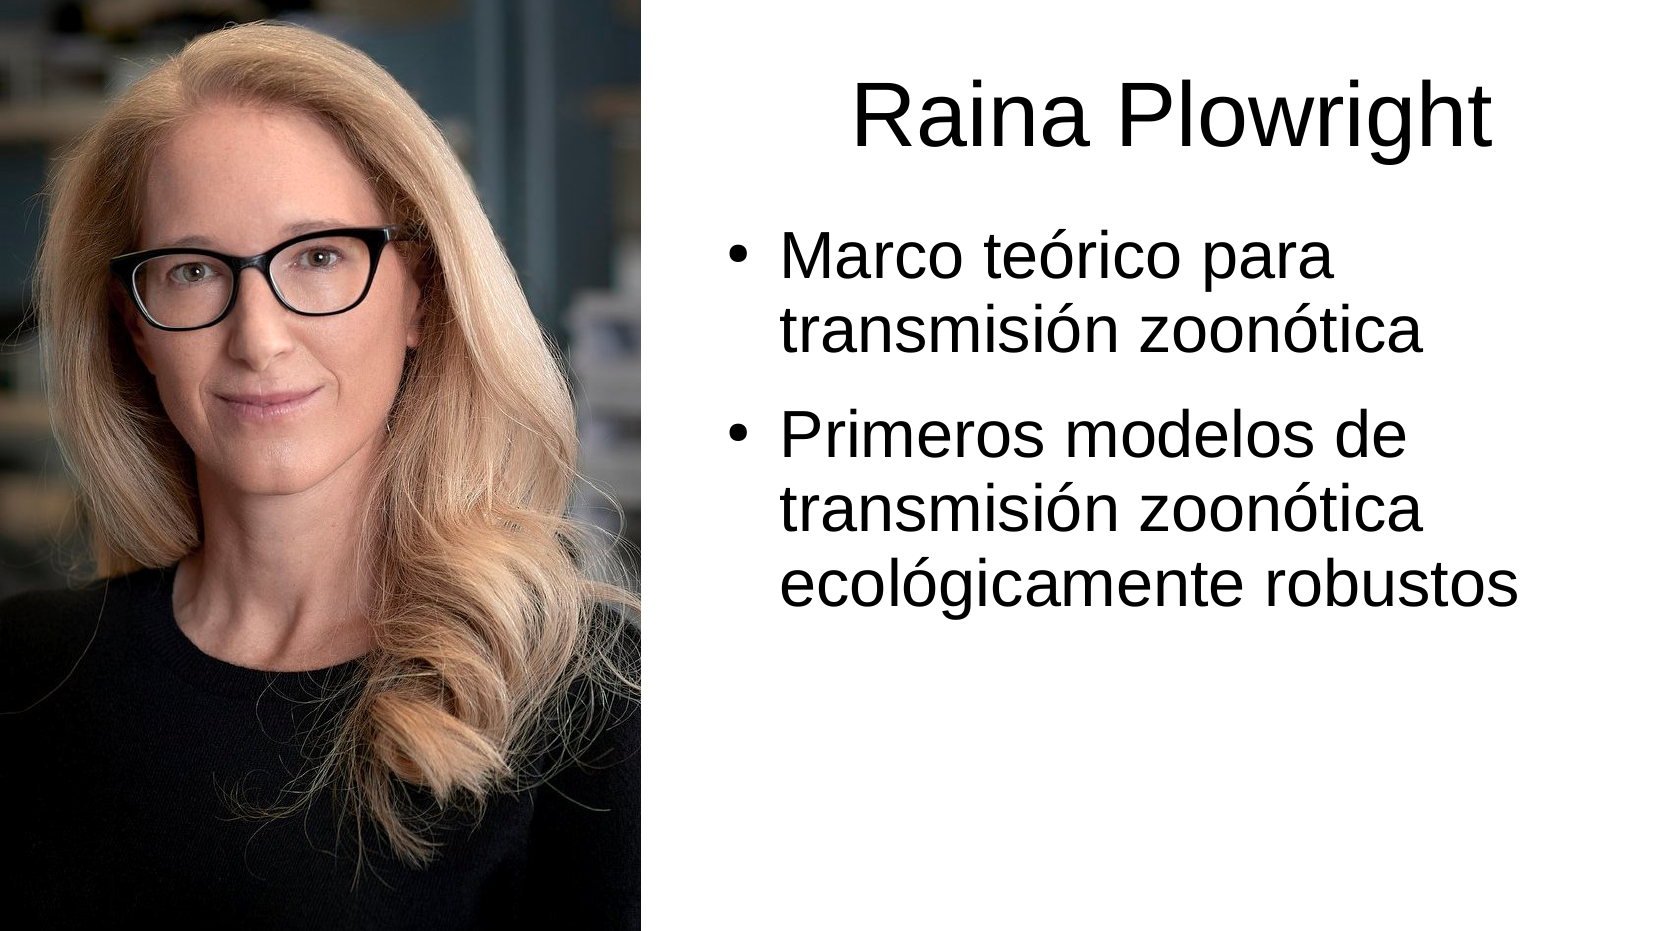

# Raina Plowright
Marco teórico para transmisión zoonótica
Primeros modelos de transmisión zoonótica ecológicamente robustos